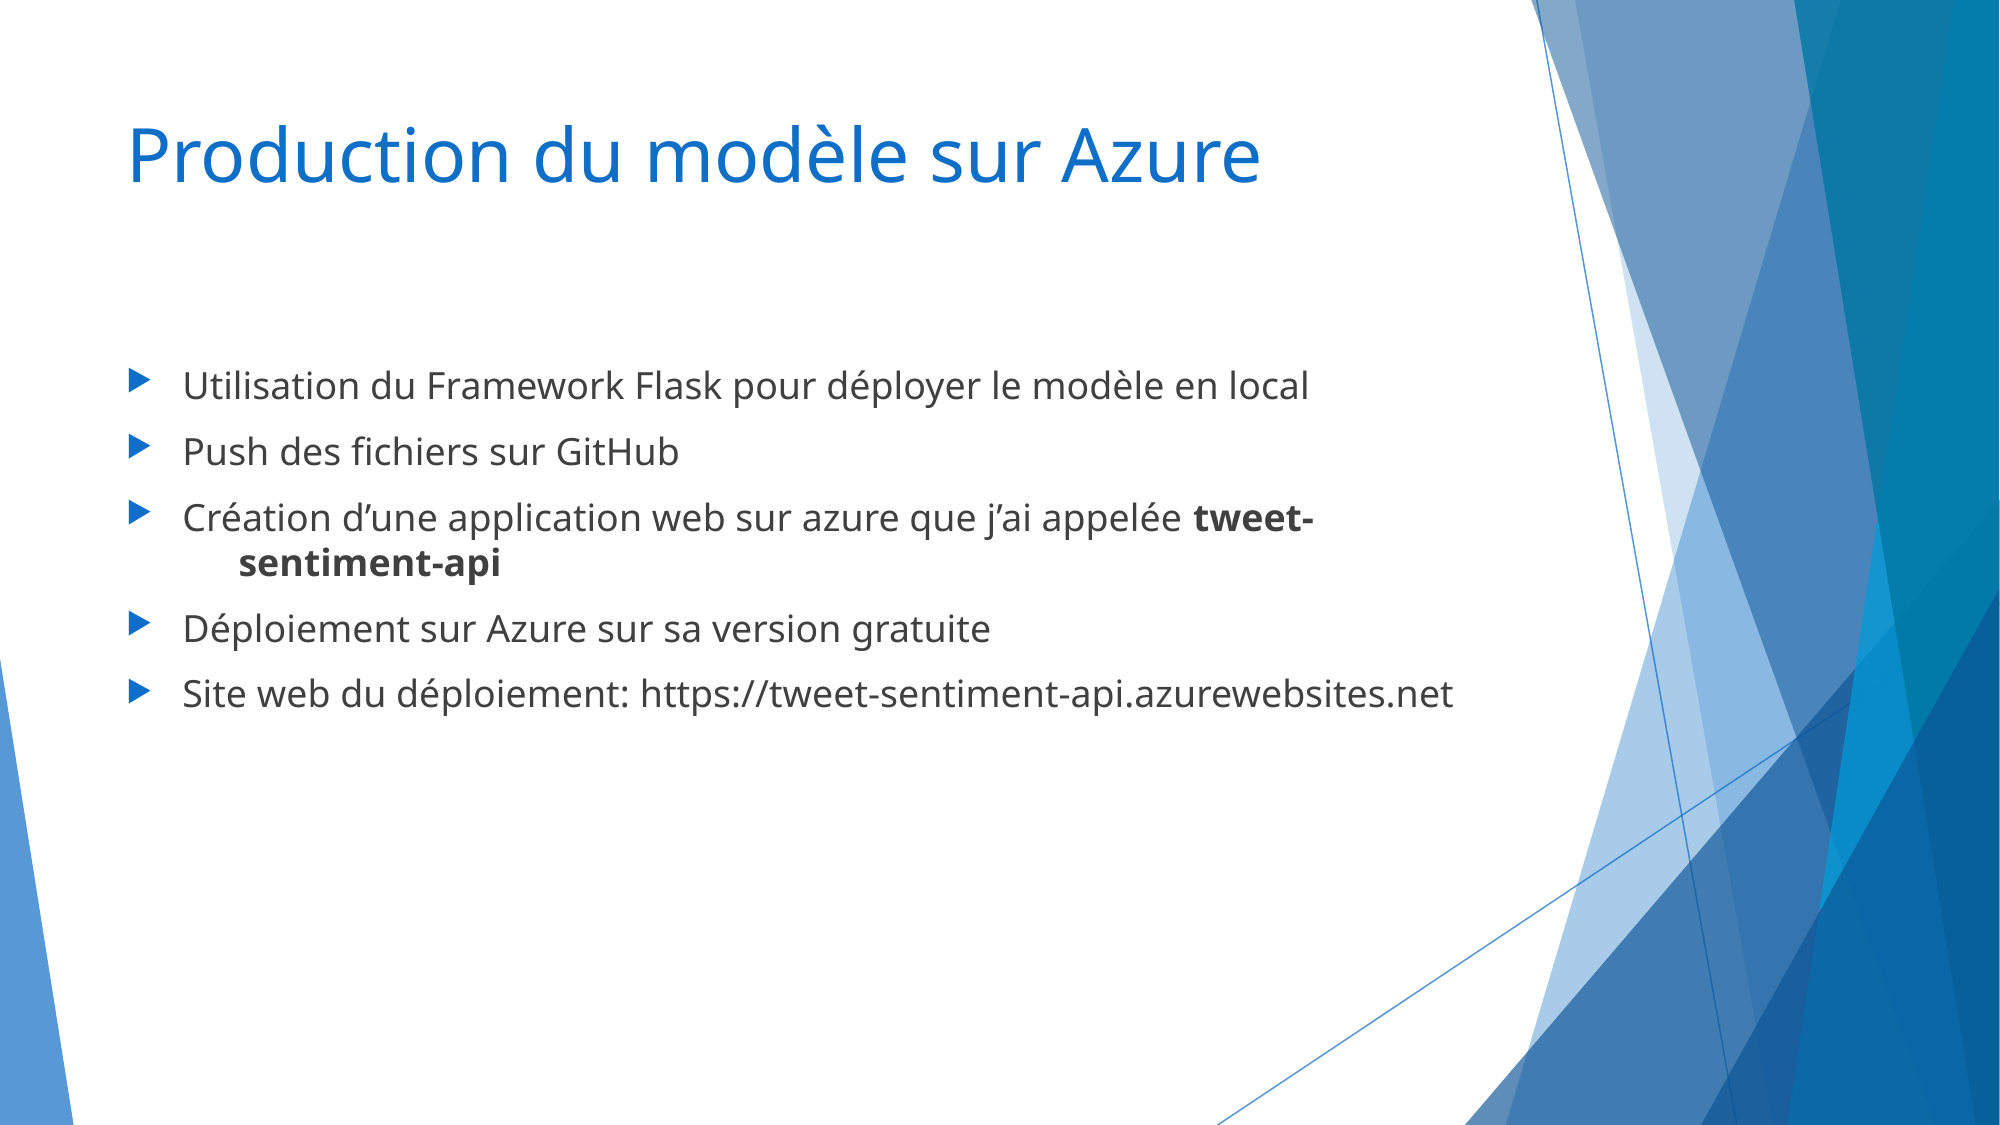

# Production du modèle sur Azure
Utilisation du Framework Flask pour déployer le modèle en local
Push des fichiers sur GitHub
Création d’une application web sur azure que j’ai appelée tweet-sentiment-api
Déploiement sur Azure sur sa version gratuite
Site web du déploiement: https://tweet-sentiment-api.azurewebsites.net